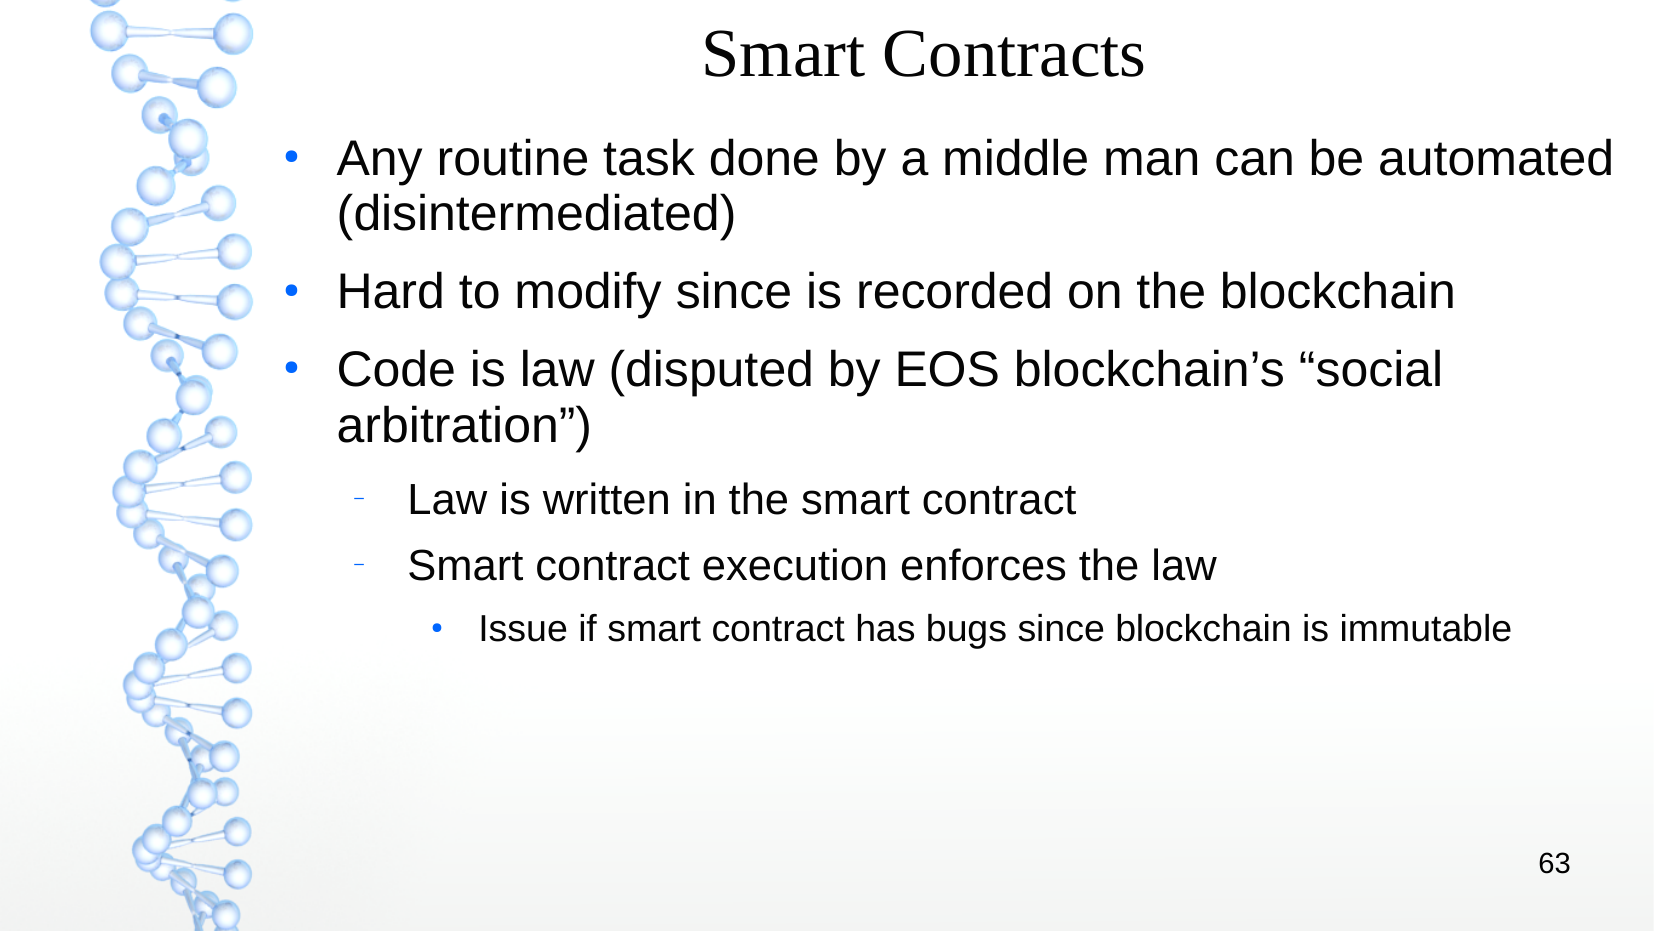

# Smart Contracts
Any routine task done by a middle man can be automated (disintermediated)
Hard to modify since is recorded on the blockchain
Code is law (disputed by EOS blockchain’s “social arbitration”)
Law is written in the smart contract
Smart contract execution enforces the law
Issue if smart contract has bugs since blockchain is immutable
63